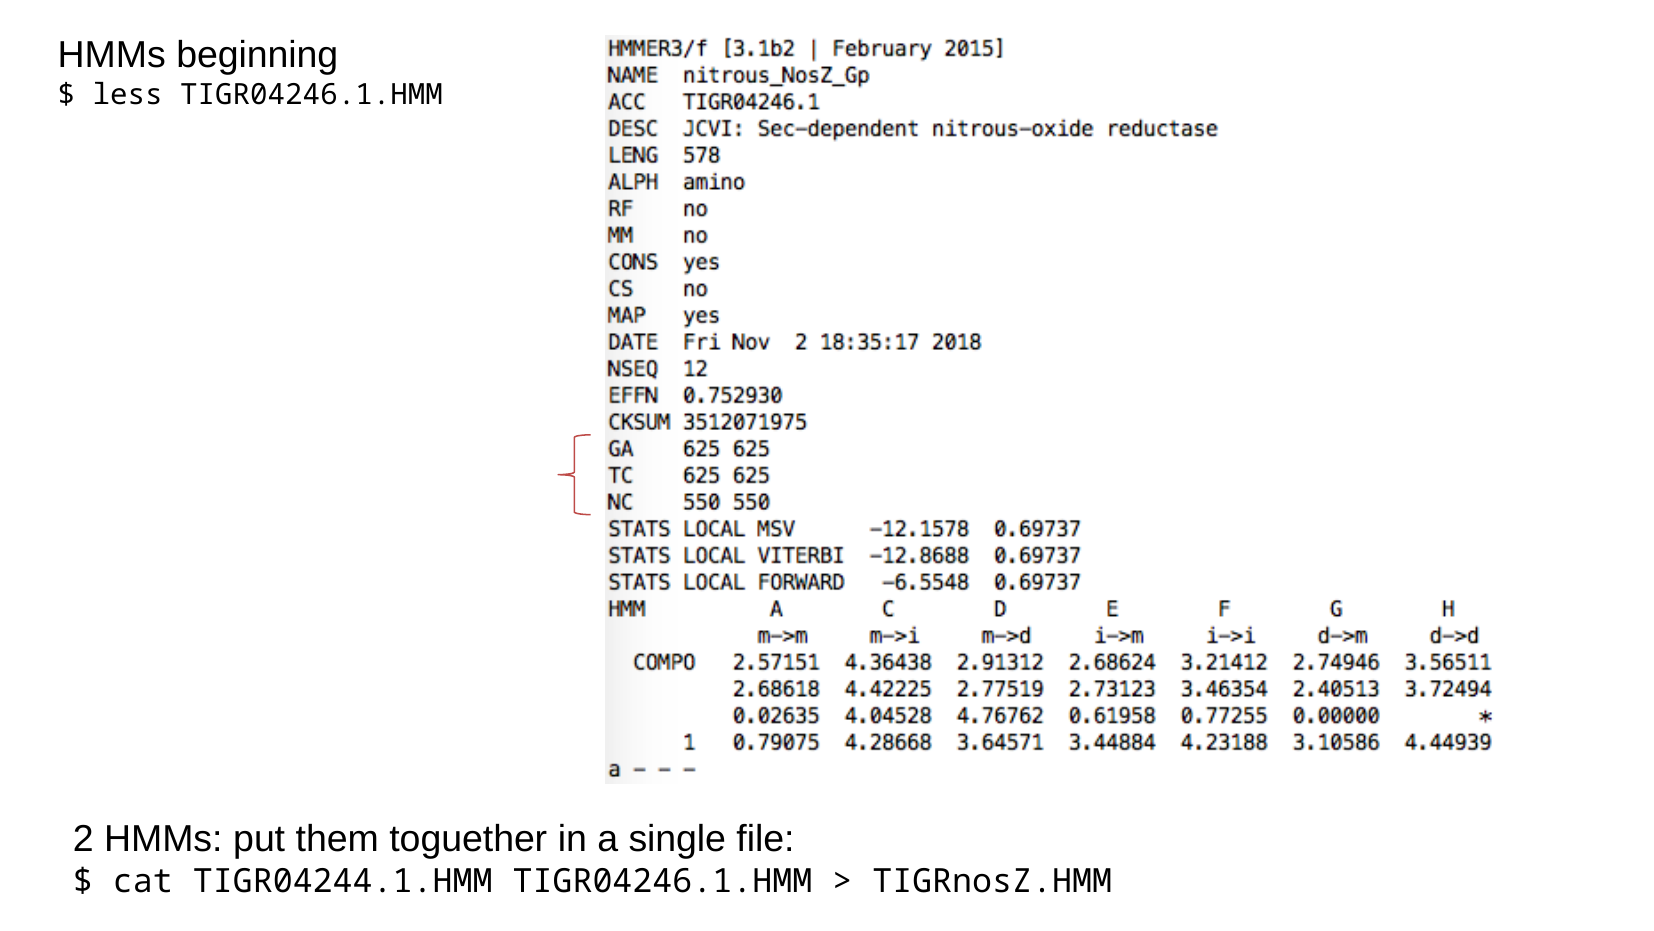

HMMs beginning
$ less TIGR04246.1.HMM
2 HMMs: put them toguether in a single file:
$ cat TIGR04244.1.HMM TIGR04246.1.HMM > TIGRnosZ.HMM